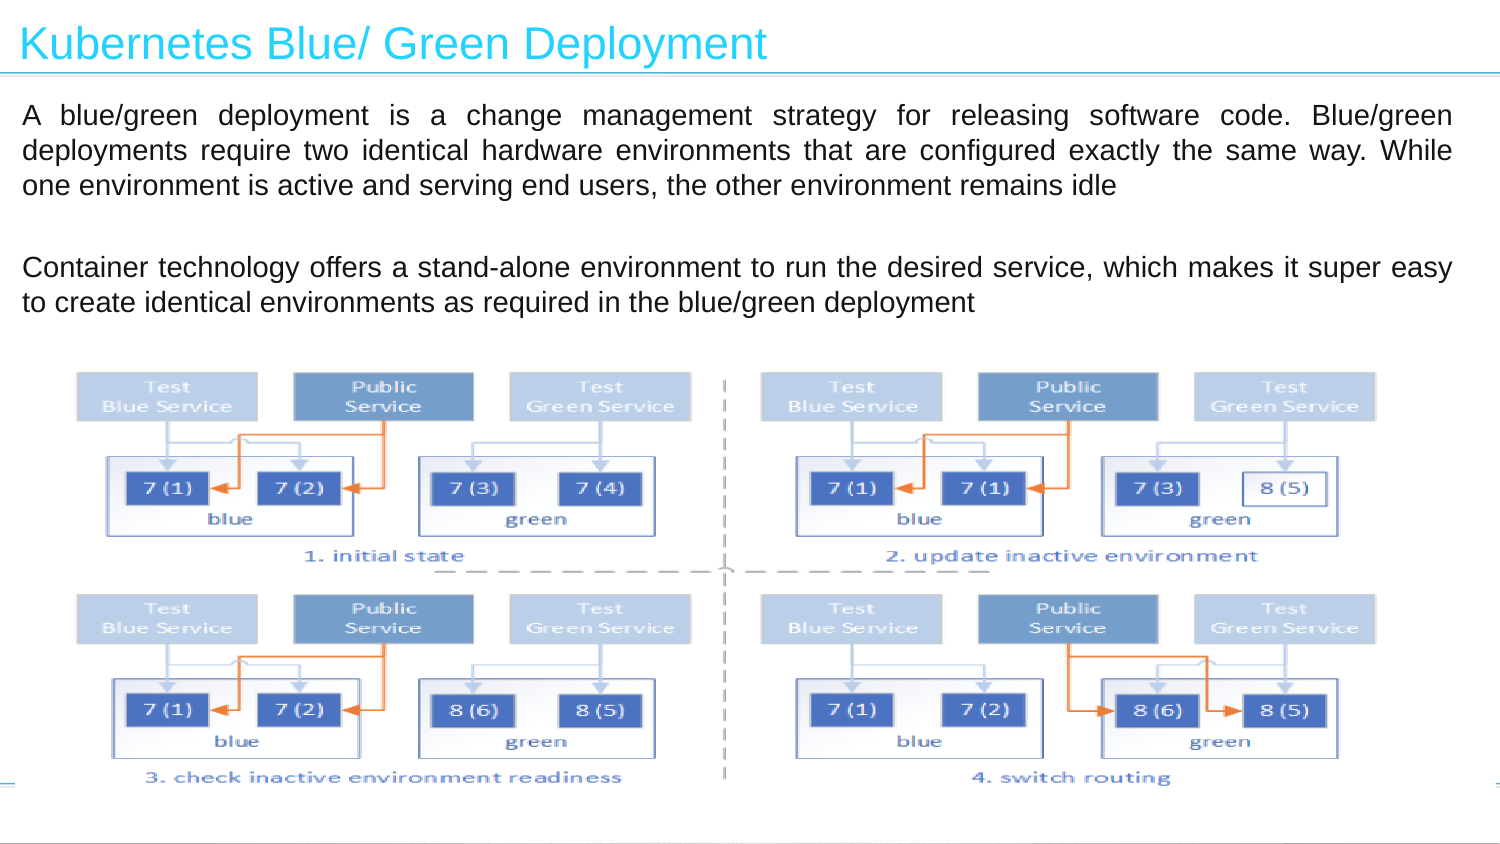

# Kubernetes Blue/ Green Deployment
A blue/green deployment is a change management strategy for releasing software code. Blue/green deployments require two identical hardware environments that are configured exactly the same way. While one environment is active and serving end users, the other environment remains idle
Container technology offers a stand-alone environment to run the desired service, which makes it super easy to create identical environments as required in the blue/green deployment